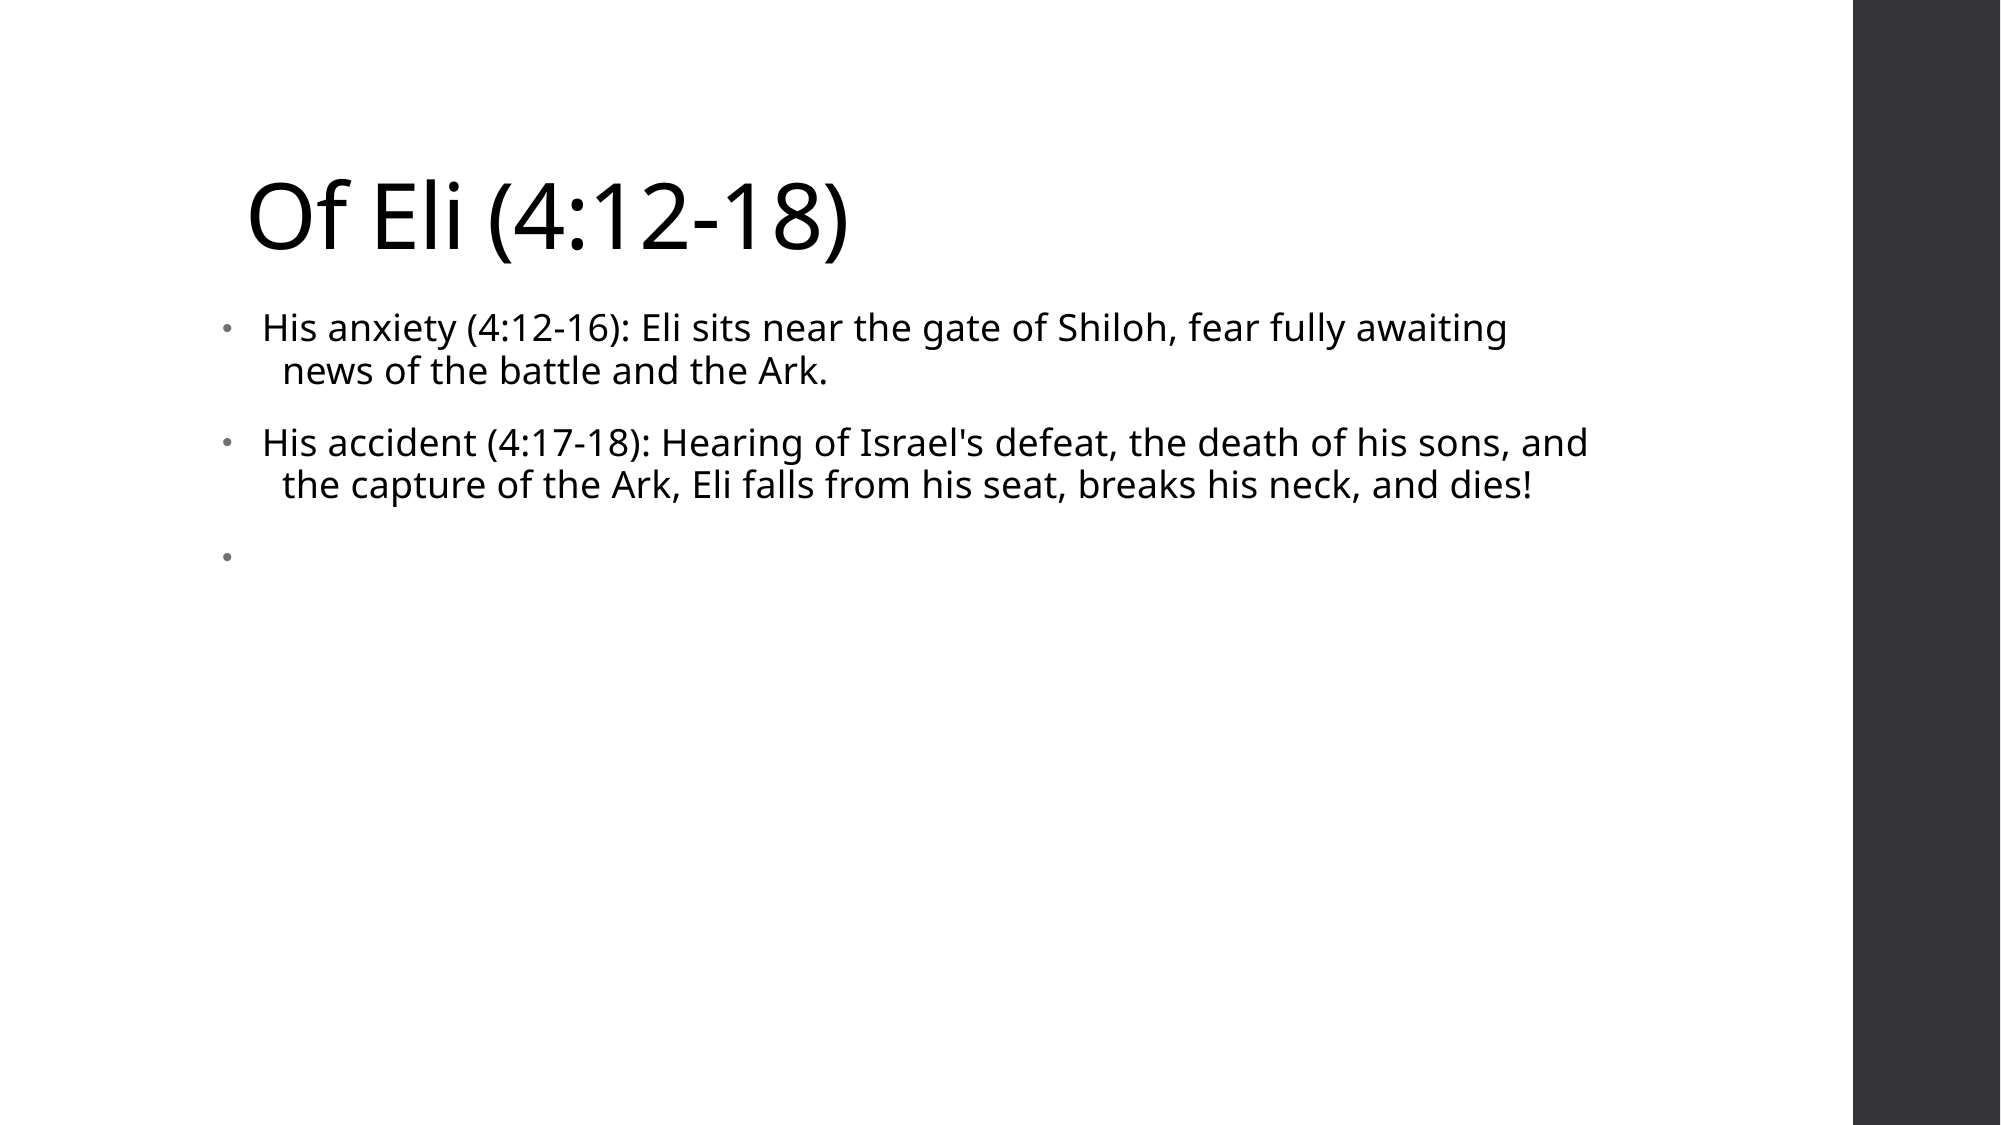

# Of Eli (4:12-18)
 His anxiety (4:12-16): Eli sits near the gate of Shiloh, fear fully awaiting news of the battle and the Ark.
 His accident (4:17-18): Hearing of Israel's defeat, the death of his sons, and the capture of the Ark, Eli falls from his seat, breaks his neck, and dies!